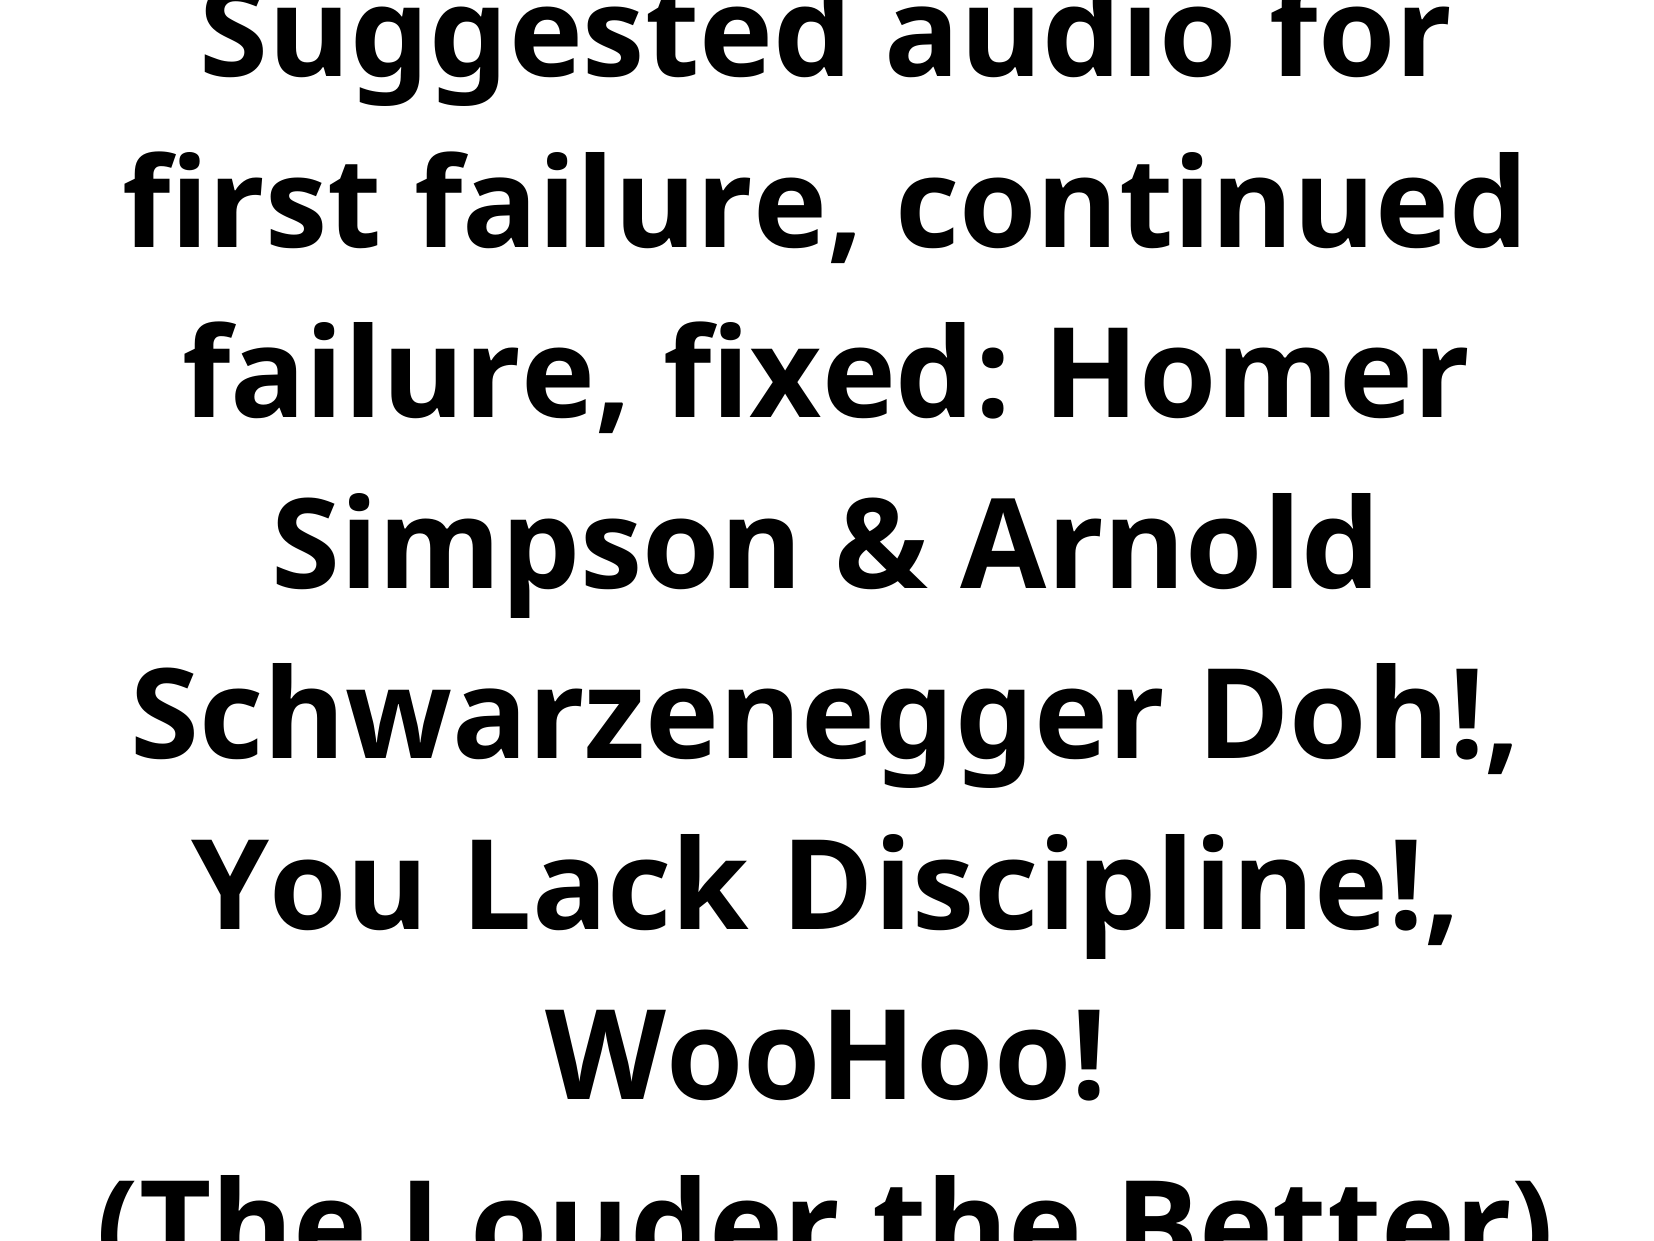

# Suggested audio for first failure, continued failure, fixed: Homer Simpson & Arnold Schwarzenegger Doh!, You Lack Discipline!, WooHoo! (The Louder the Better)